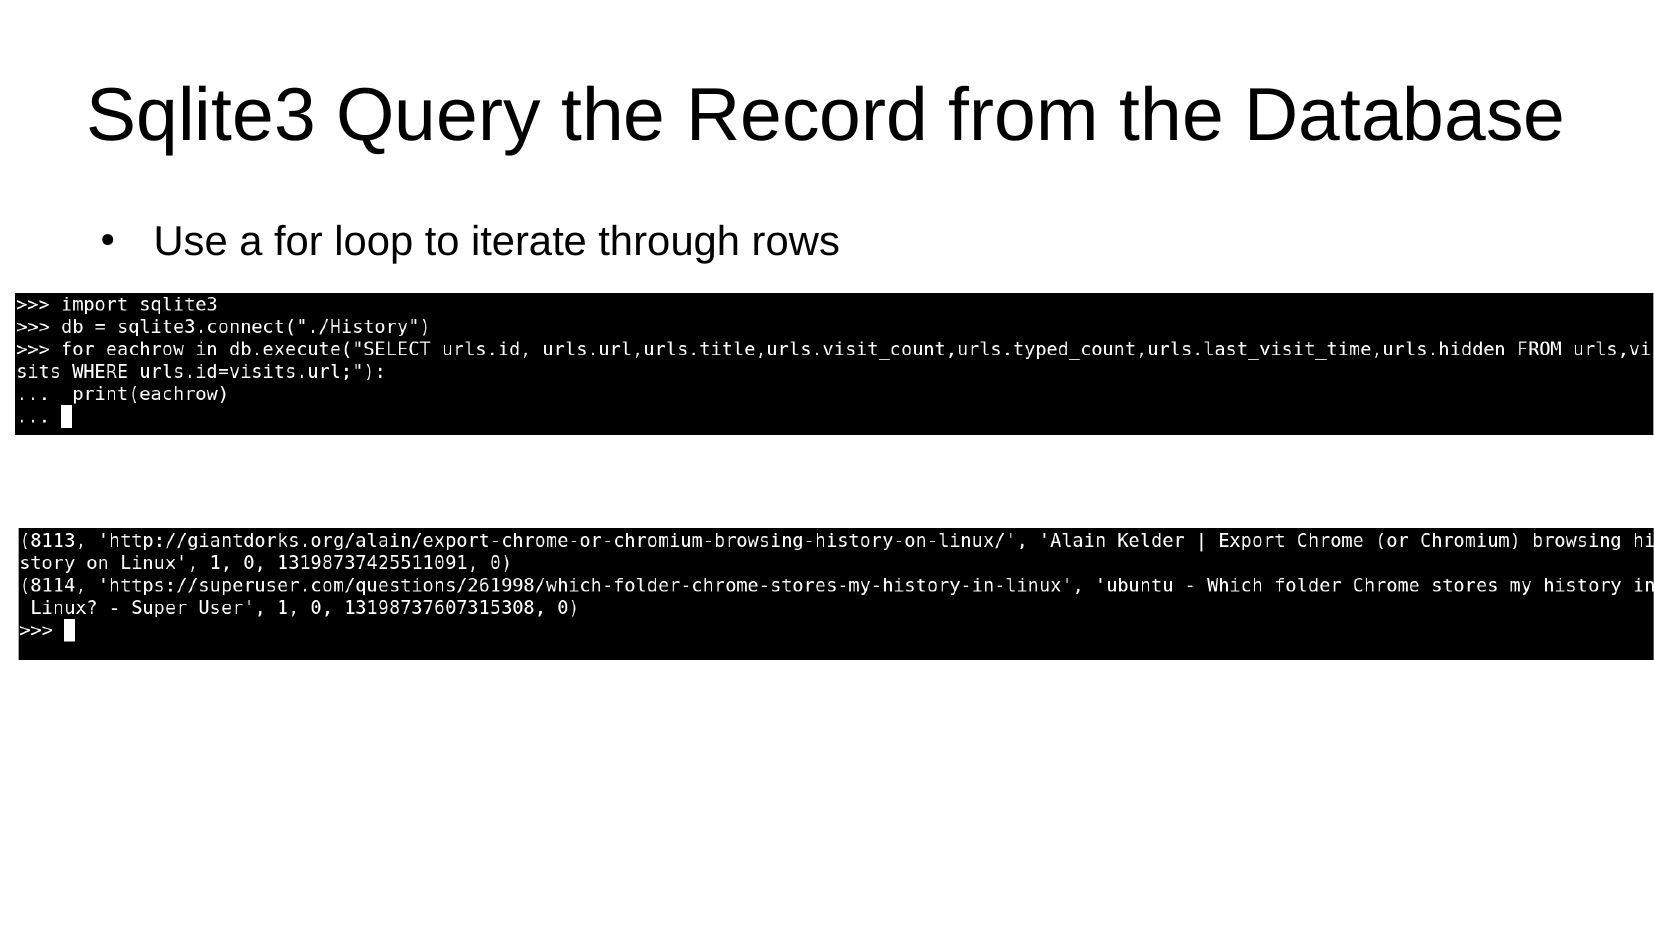

# Sqlite3 Query the Record from the Database
Use a for loop to iterate through rows